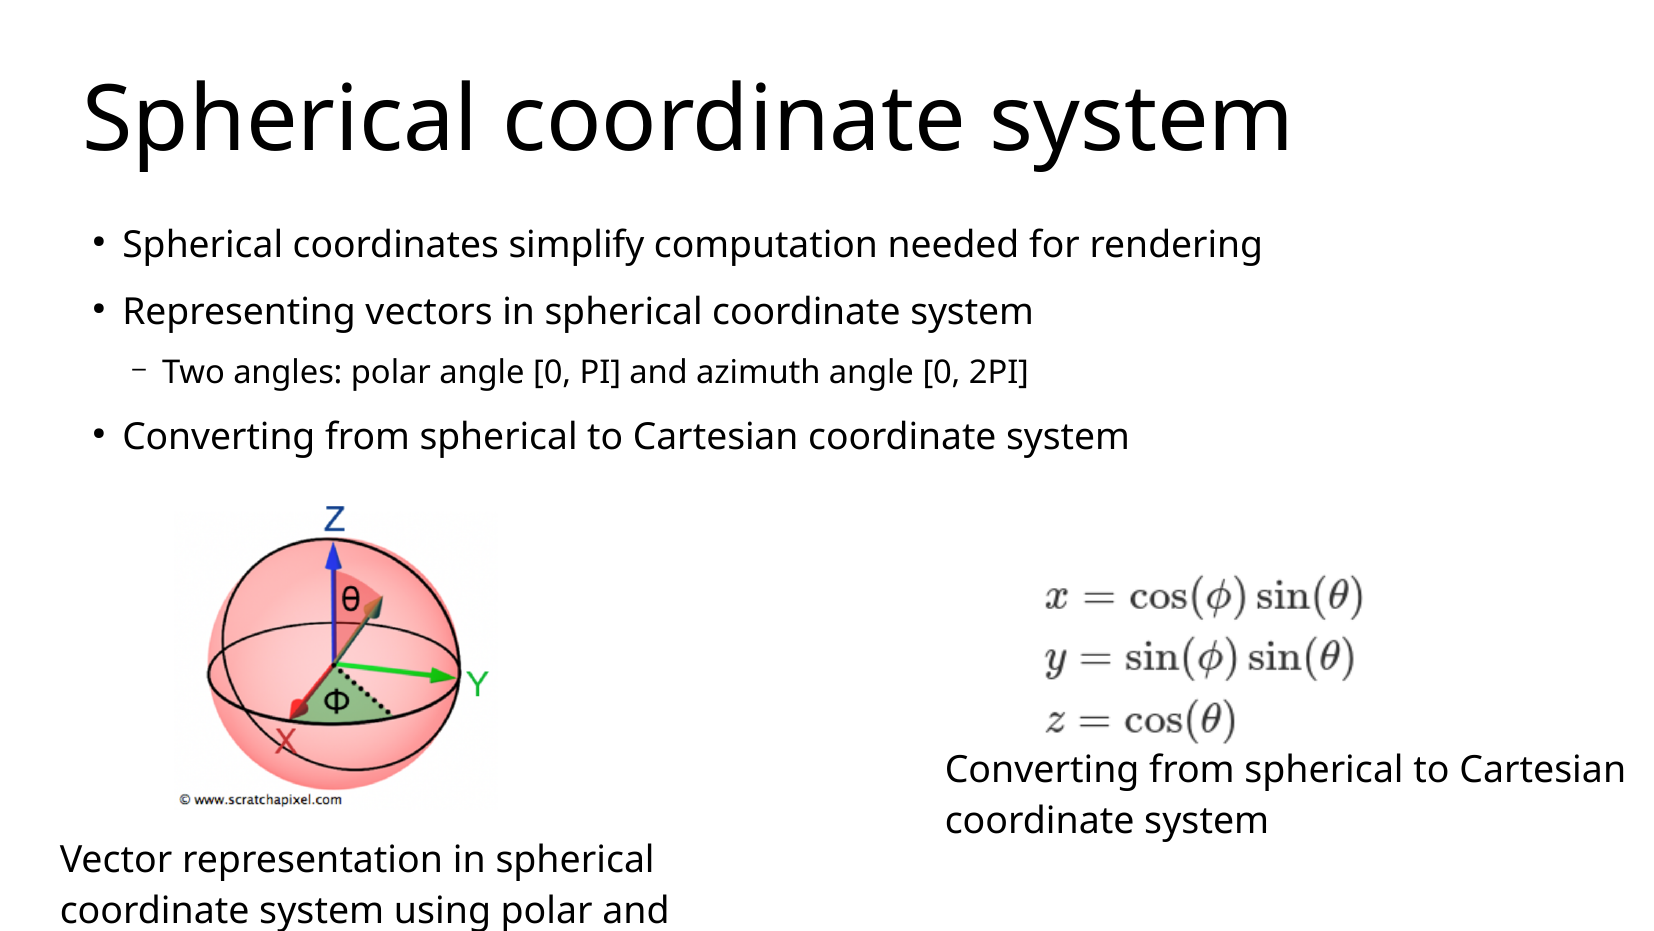

# Spherical coordinate system
Spherical coordinates simplify computation needed for rendering
Representing vectors in spherical coordinate system
Two angles: polar angle [0, PI] and azimuth angle [0, 2PI]
Converting from spherical to Cartesian coordinate system
Converting from spherical to Cartesian coordinate system
Vector representation in spherical coordinate system using polar and azimuth angle.